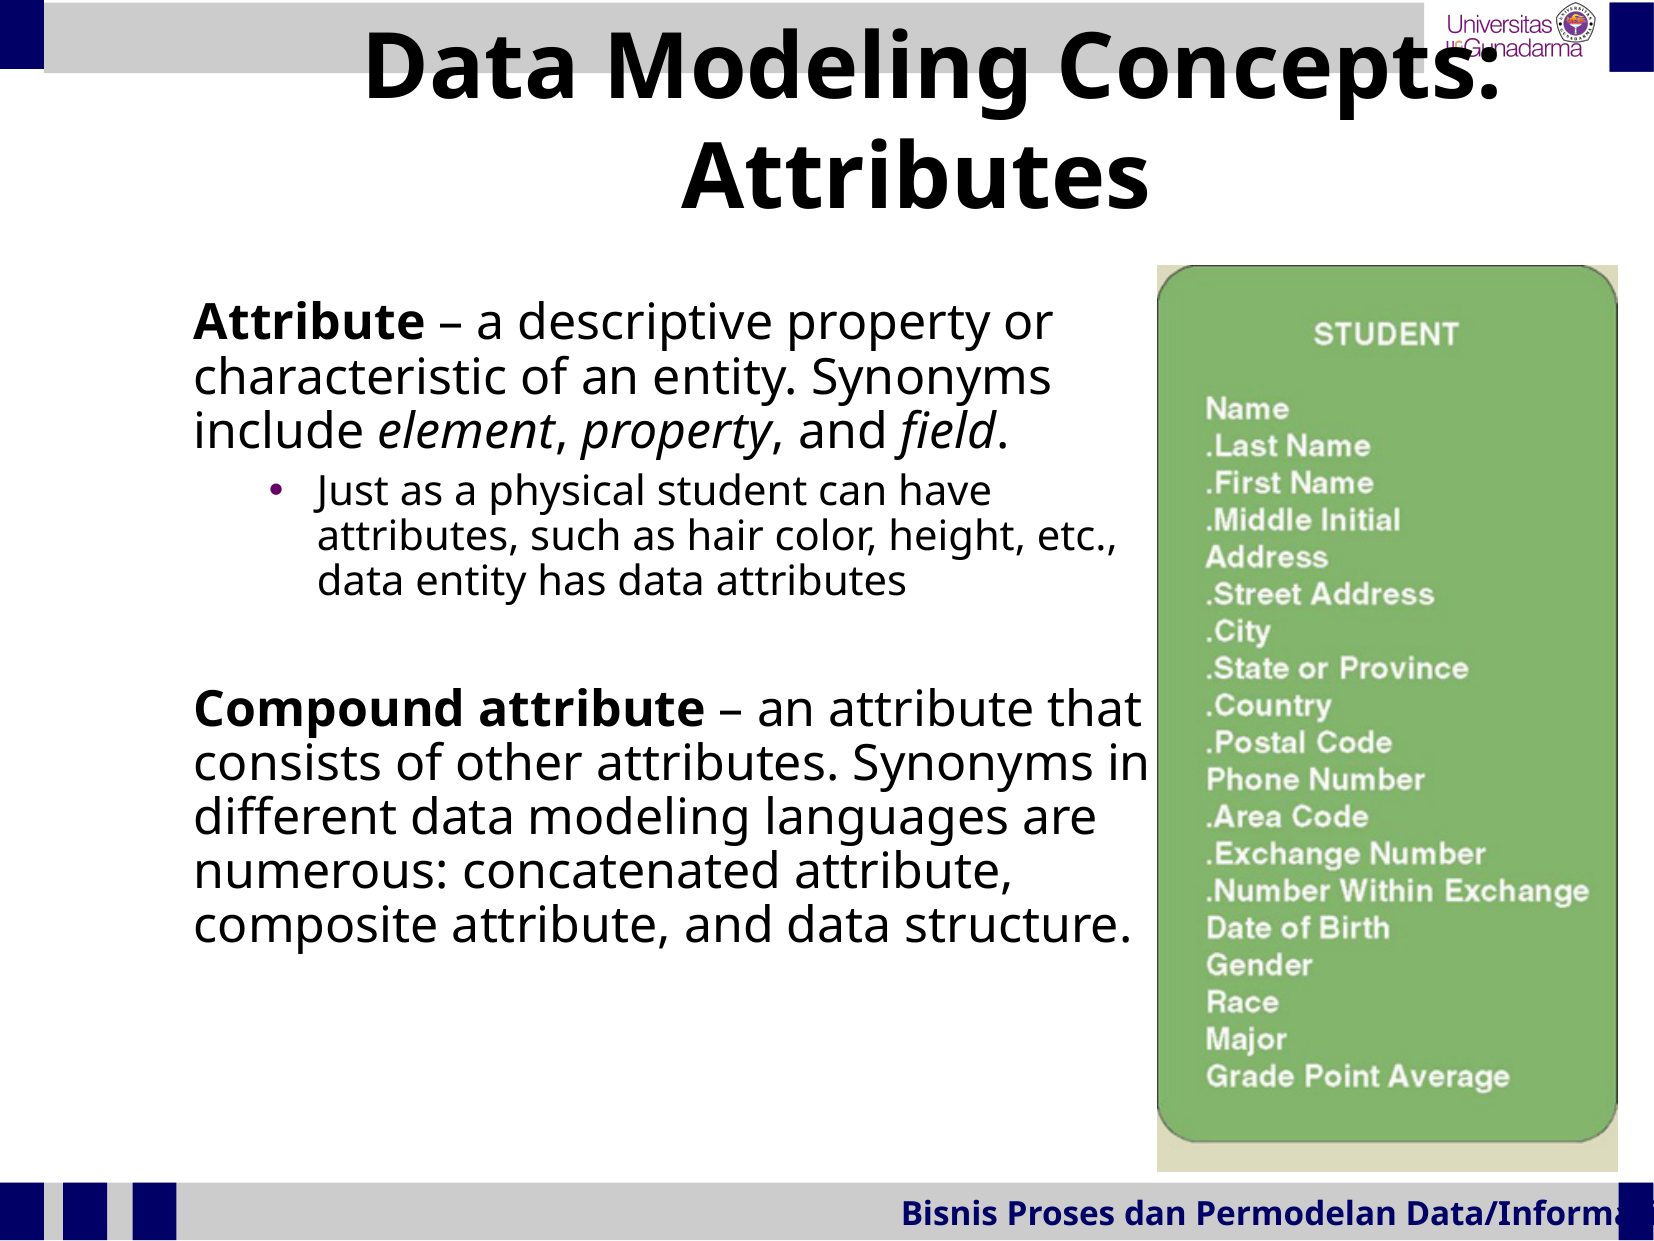

# Data Modeling Concepts: Attributes
Attribute – a descriptive property or characteristic of an entity. Synonyms include element, property, and field.
Just as a physical student can have attributes, such as hair color, height, etc., data entity has data attributes
Compound attribute – an attribute that consists of other attributes. Synonyms in different data modeling languages are numerous: concatenated attribute, composite attribute, and data structure.
137